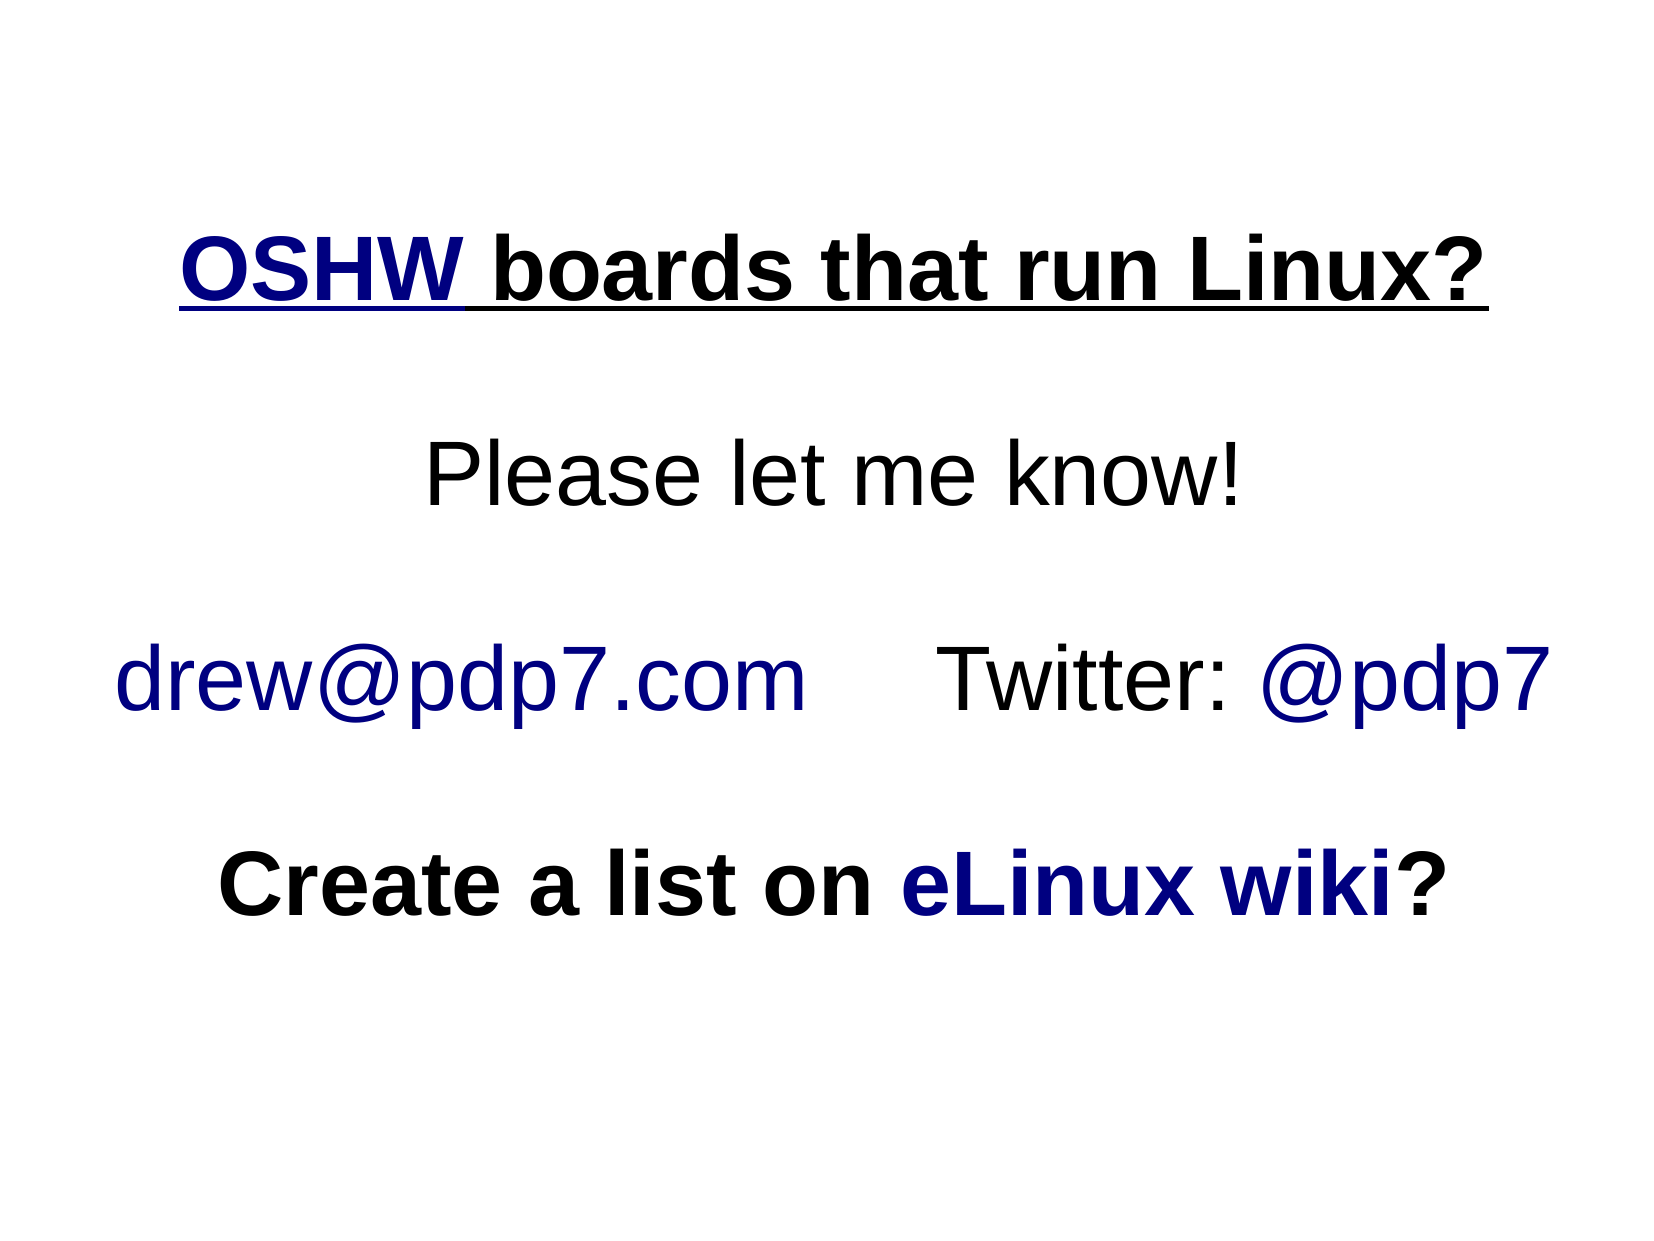

# OSHW boards that run Linux? Please let me know! drew@pdp7.com Twitter: @pdp7 Create a list on eLinux wiki?